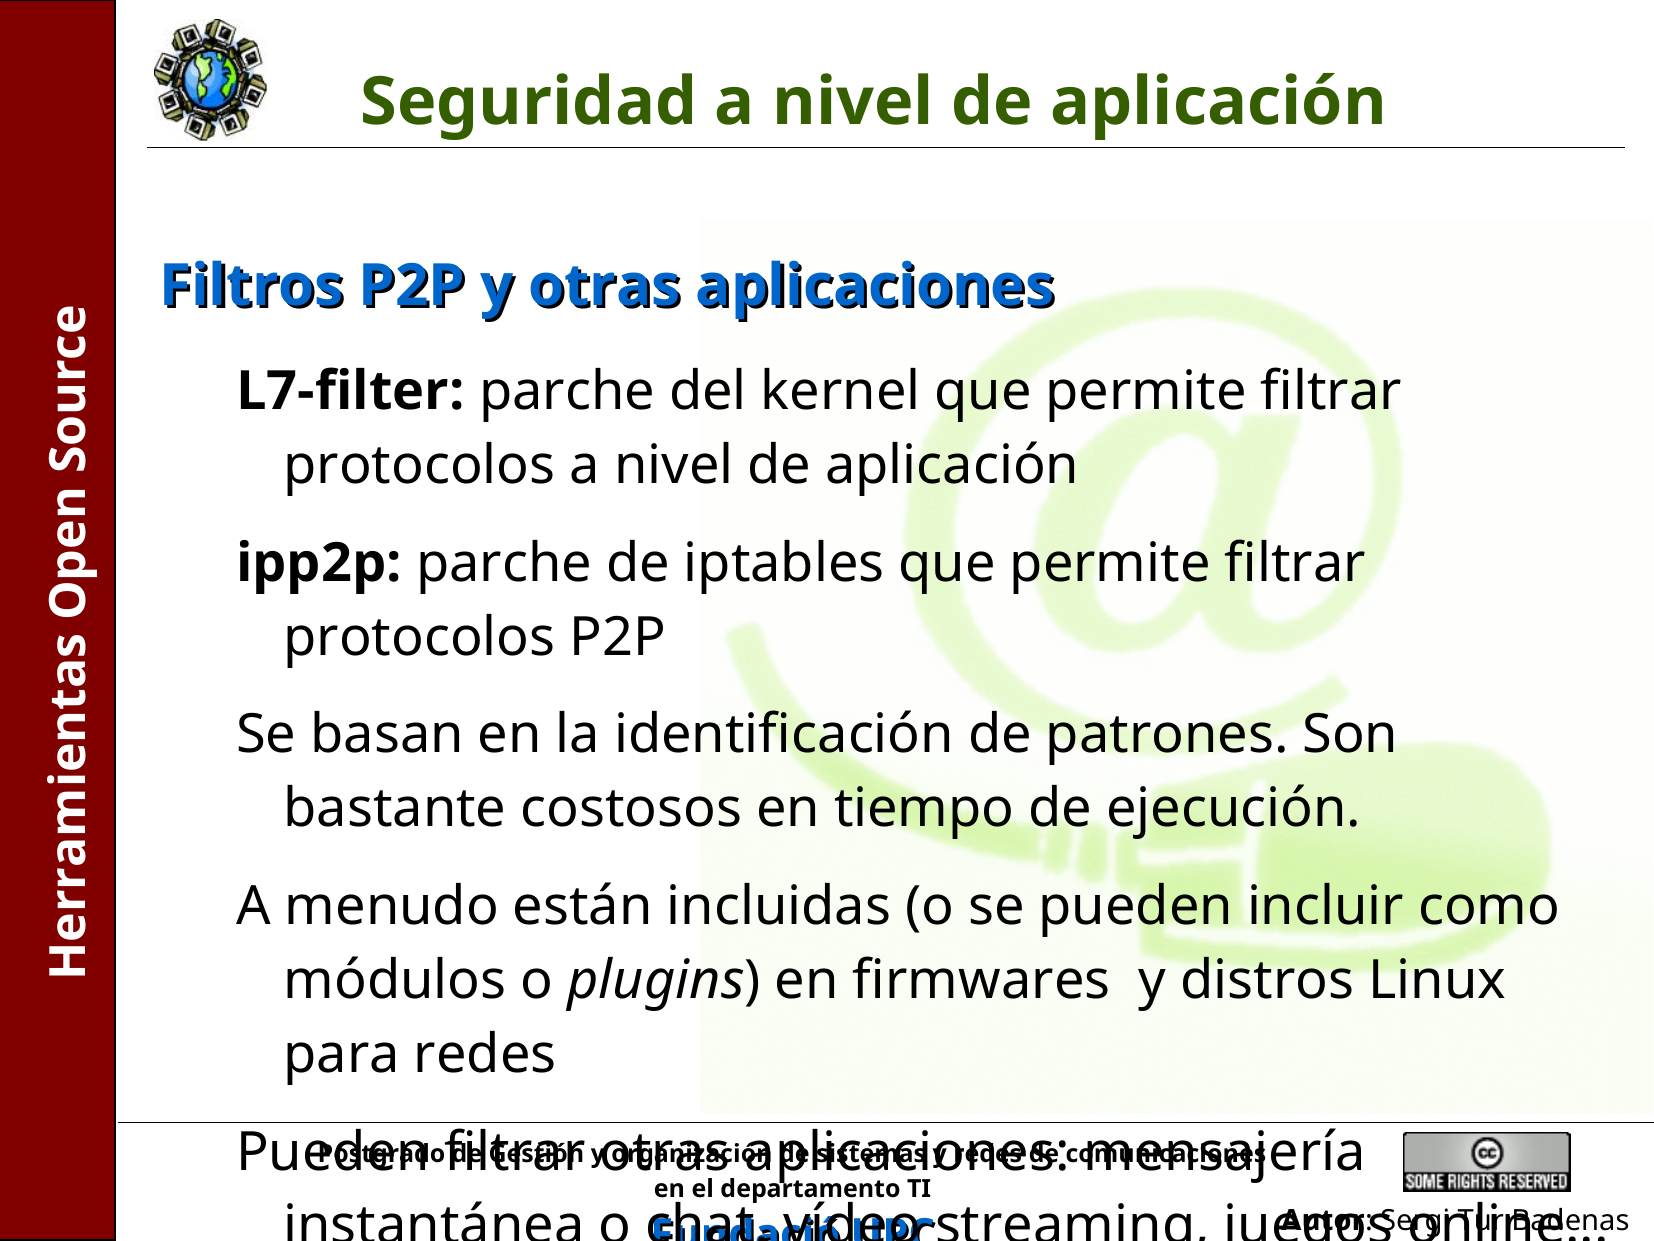

# Seguridad a nivel de aplicación
Filtros P2P y otras aplicaciones
L7-filter: parche del kernel que permite filtrar protocolos a nivel de aplicación
ipp2p: parche de iptables que permite filtrar protocolos P2P
Se basan en la identificación de patrones. Son bastante costosos en tiempo de ejecución.
A menudo están incluidas (o se pueden incluir como módulos o plugins) en firmwares y distros Linux para redes
Pueden filtrar otras aplicaciones: mensajería instantánea o chat, vídeo streaming, juegos online...